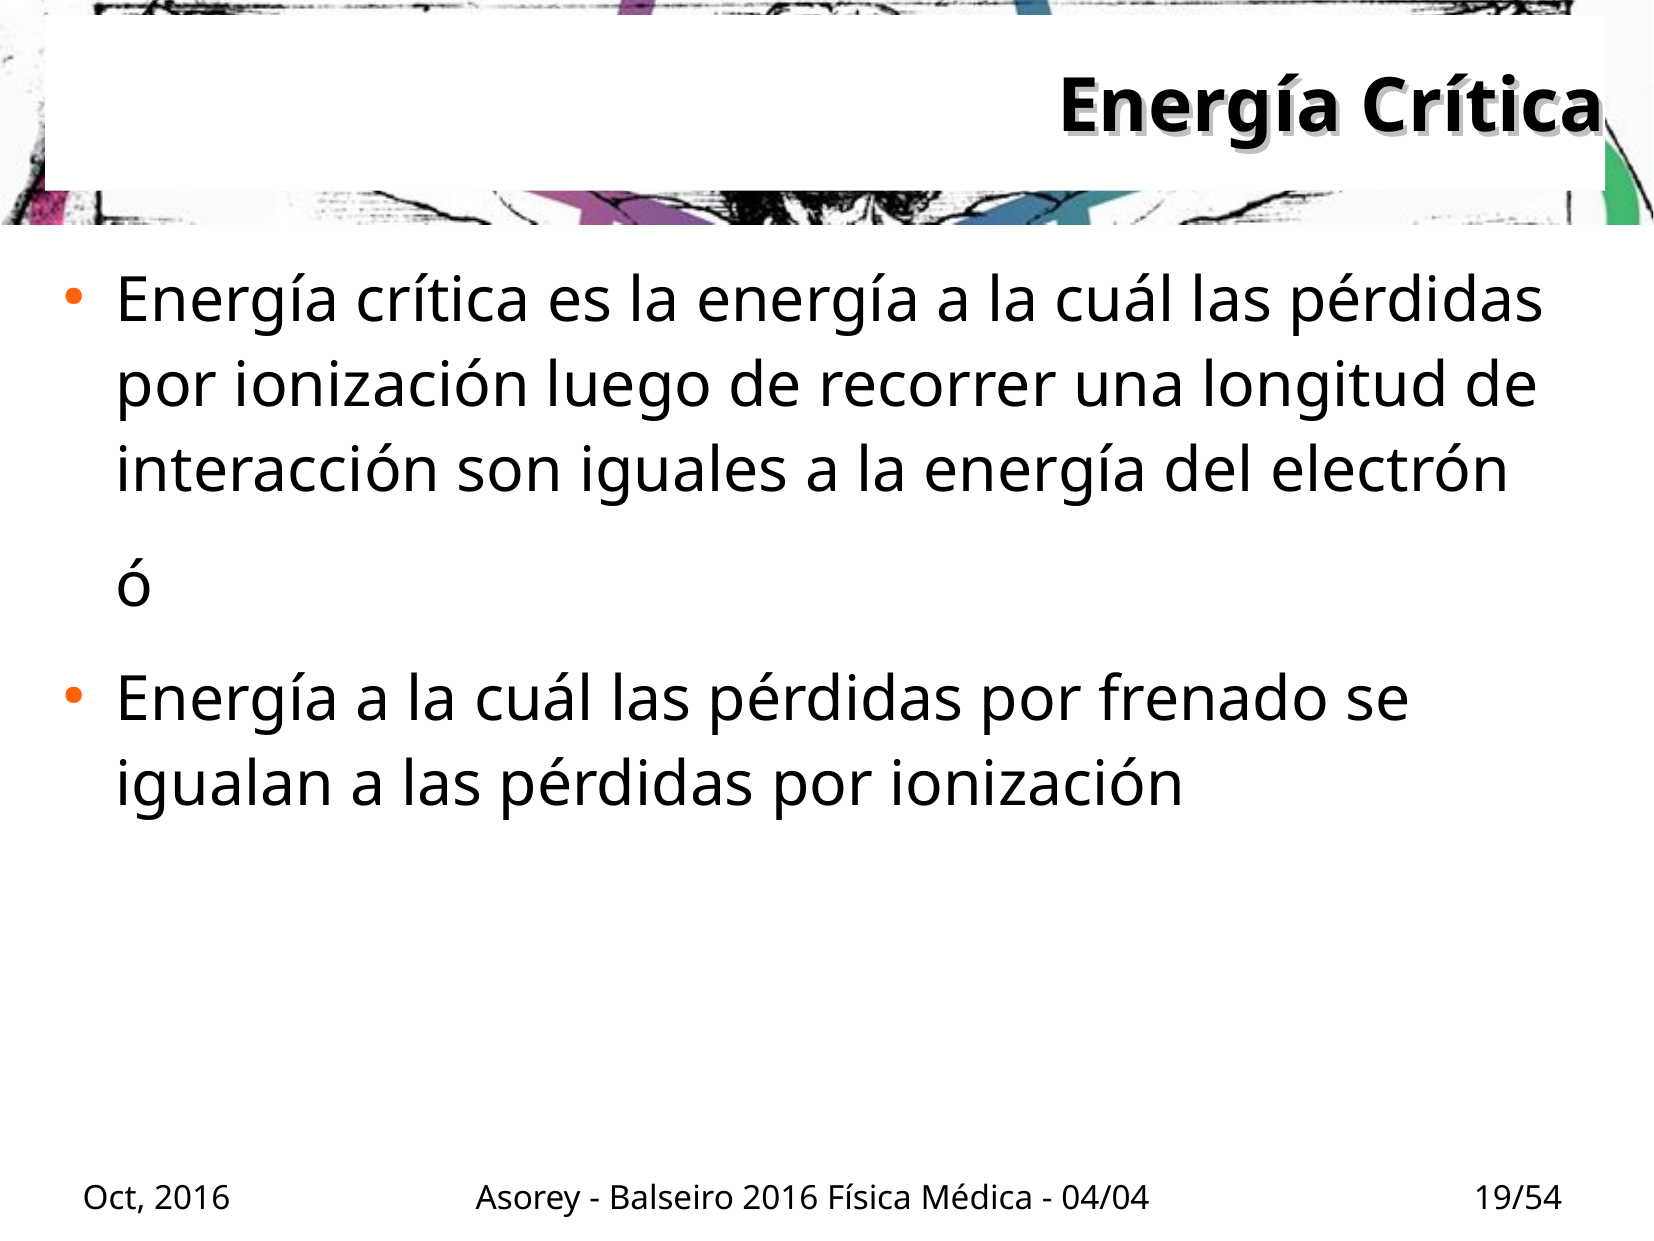

# Energía Crítica
Energía crítica es la energía a la cuál las pérdidas por ionización luego de recorrer una longitud de interacción son iguales a la energía del electrón
ó
Energía a la cuál las pérdidas por frenado se igualan a las pérdidas por ionización
Oct, 2016
Asorey - Balseiro 2016 Física Médica - 04/04
19